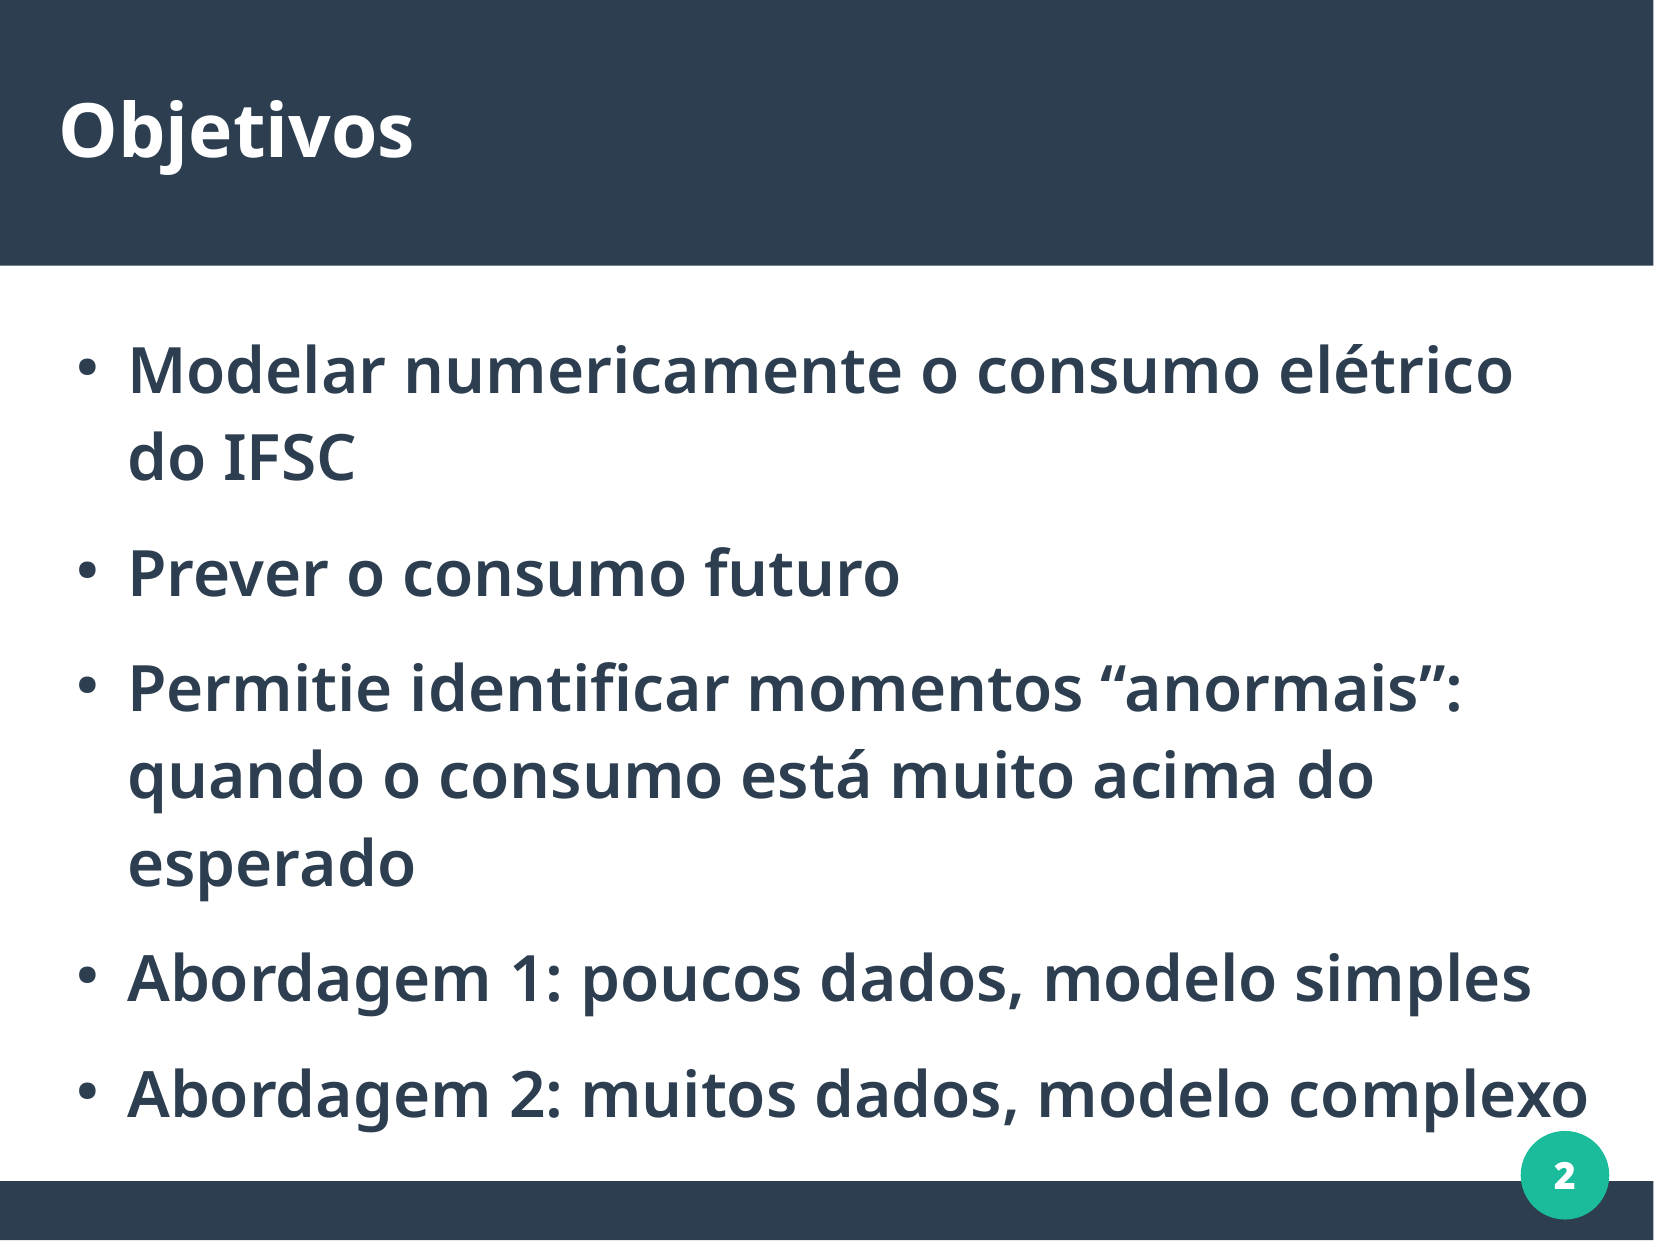

# Objetivos
Modelar numericamente o consumo elétrico do IFSC
Prever o consumo futuro
Permitie identificar momentos “anormais”: quando o consumo está muito acima do esperado
Abordagem 1: poucos dados, modelo simples
Abordagem 2: muitos dados, modelo complexo
2